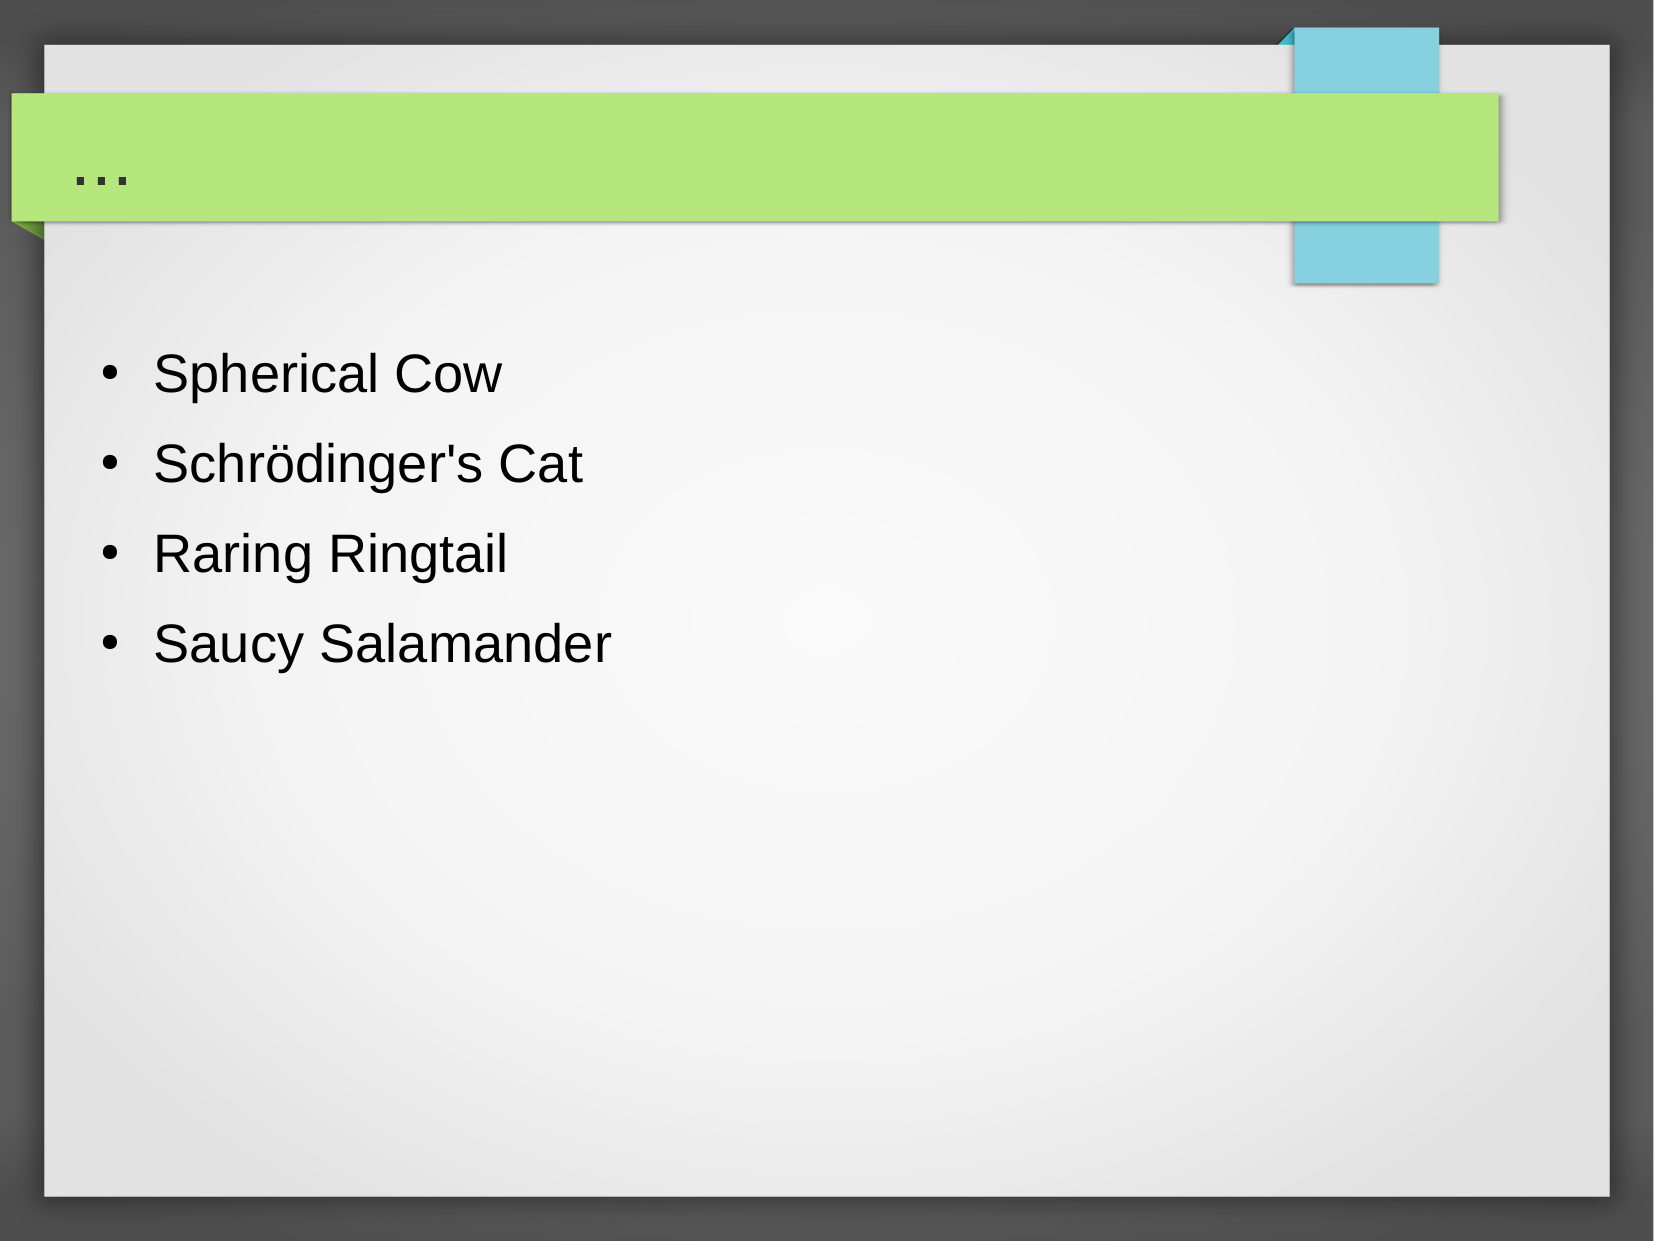

# ...
Spherical Cow
Schrödinger's Cat
Raring Ringtail
Saucy Salamander